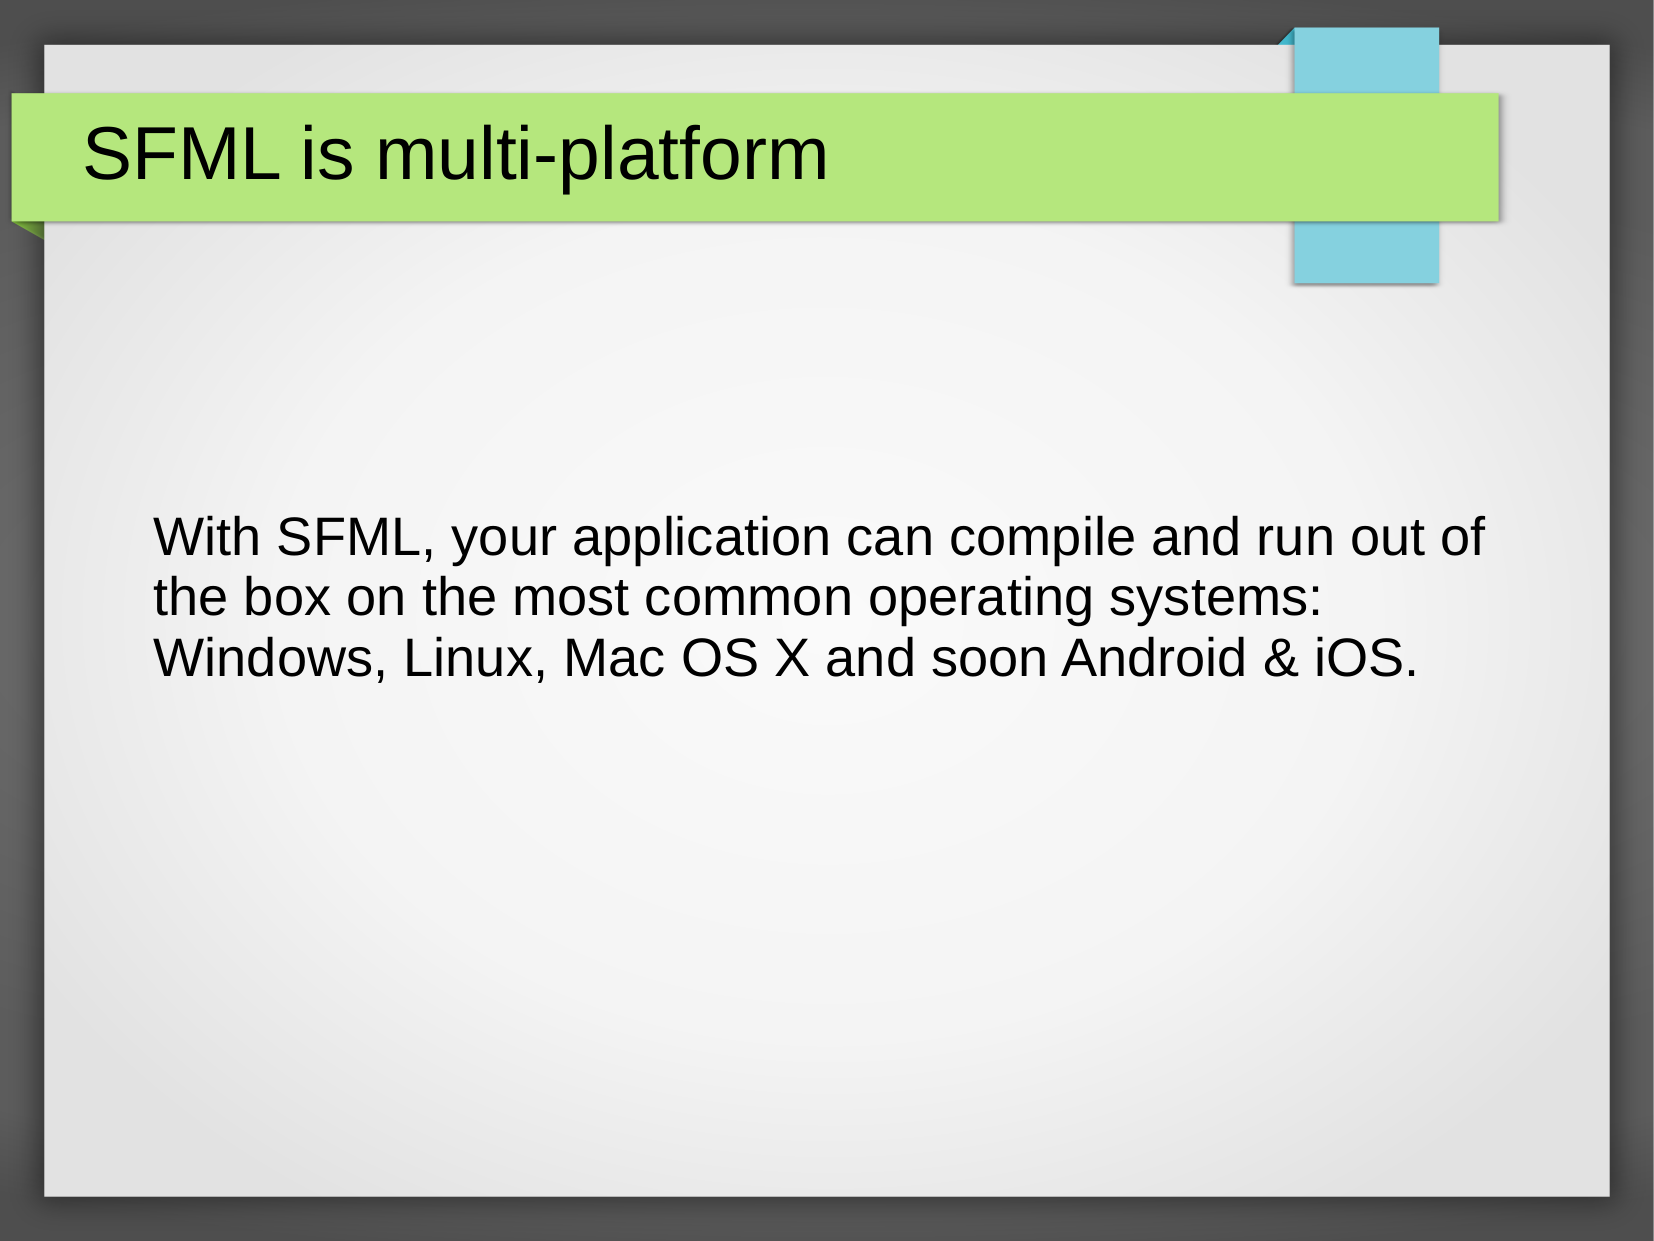

# SFML is multi-platform
With SFML, your application can compile and run out of the box on the most common operating systems: Windows, Linux, Mac OS X and soon Android & iOS.